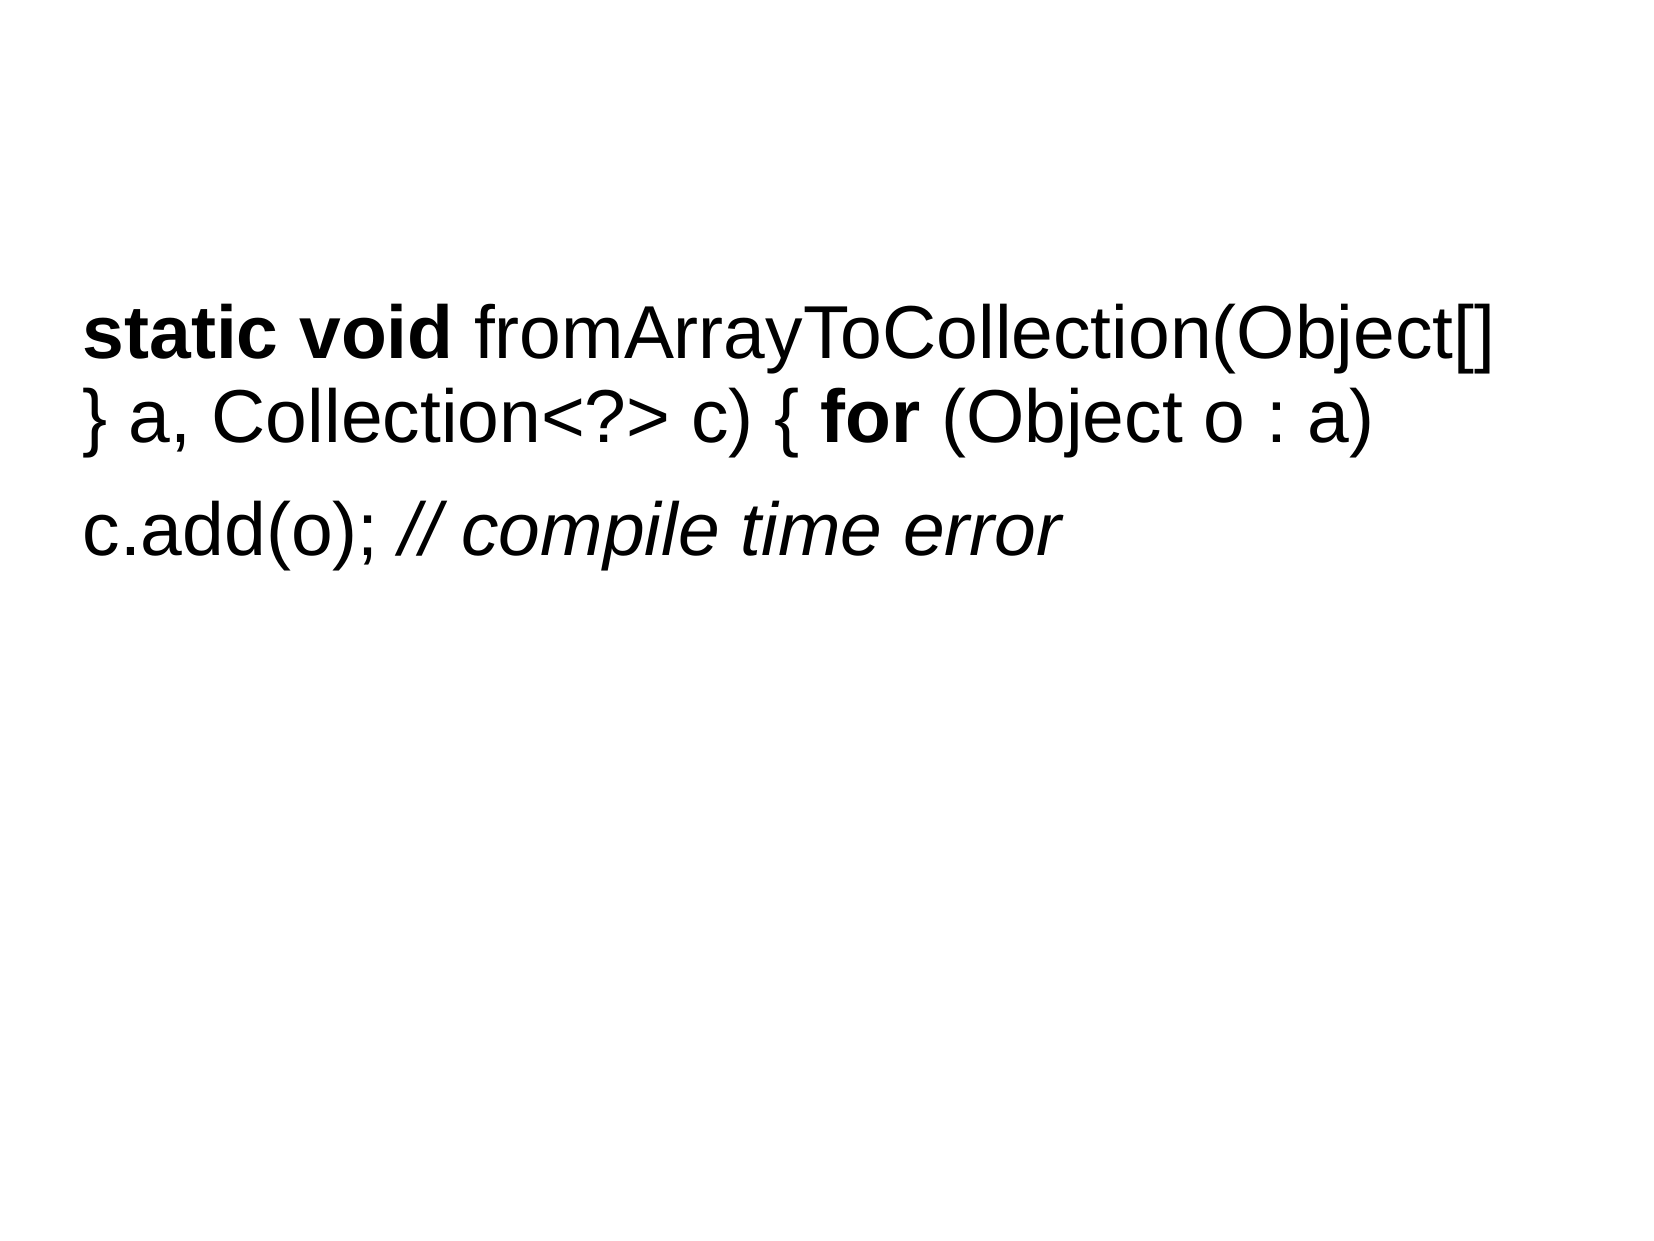

#
static void fromArrayToCollection(Object[] a, Collection<?> c) { for (Object o : a) {
c.add(o); // compile time error